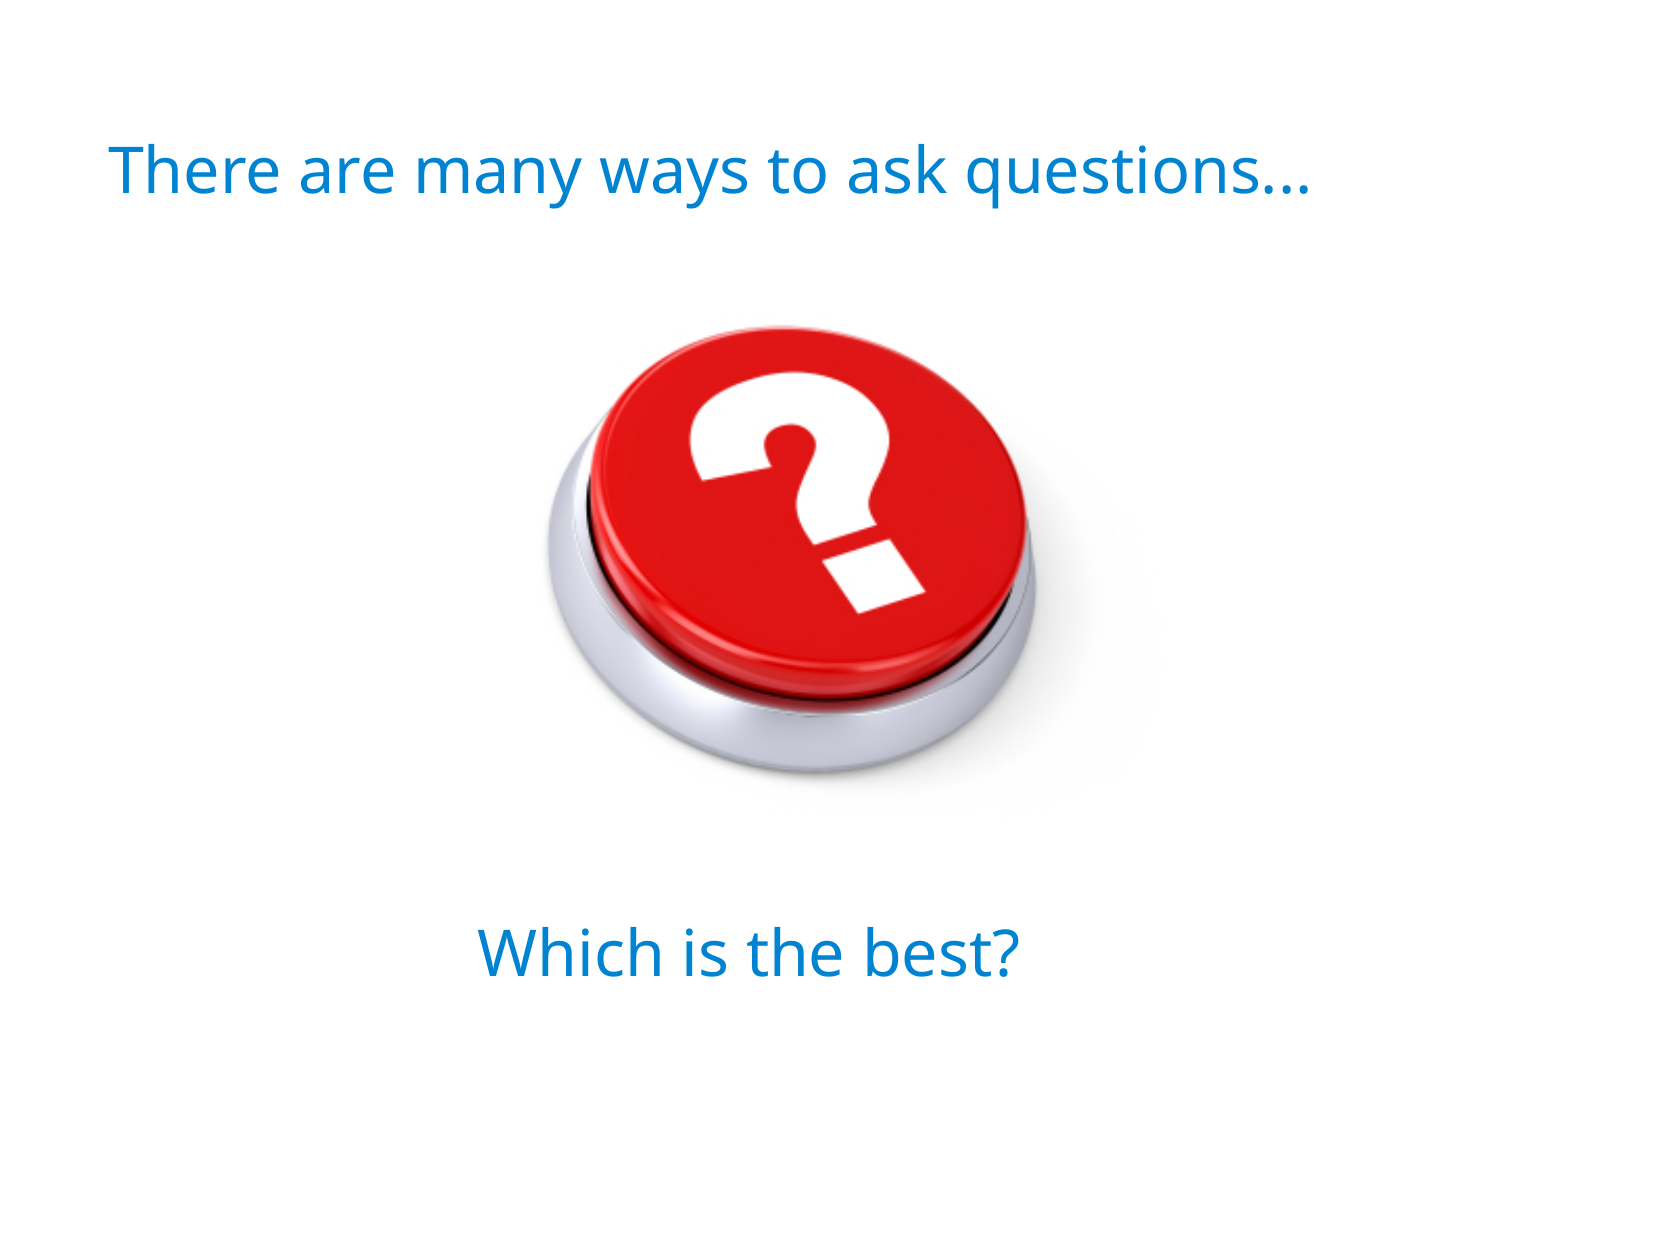

# There are many ways to ask questions...
Which is the best?